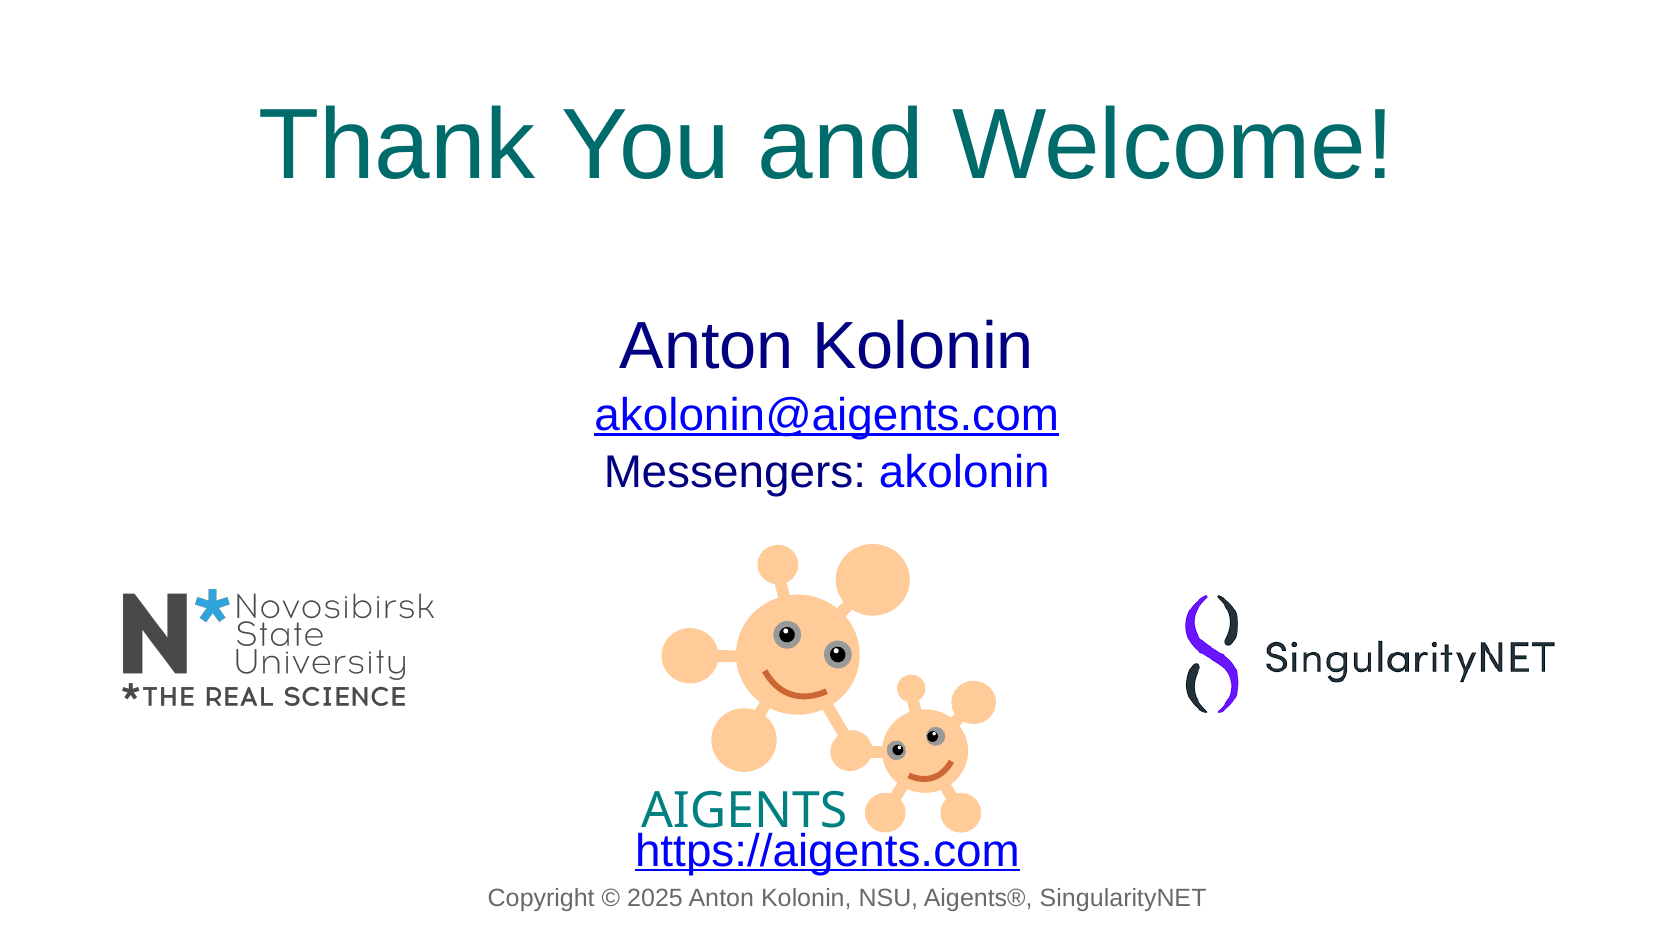

Thank You and Welcome!
Anton Kolonin
akolonin@aigents.com
Messengers: akolonin
AIGENTS
https://aigents.com
Copyright © 2025 Anton Kolonin, NSU, Aigents®, SingularityNET